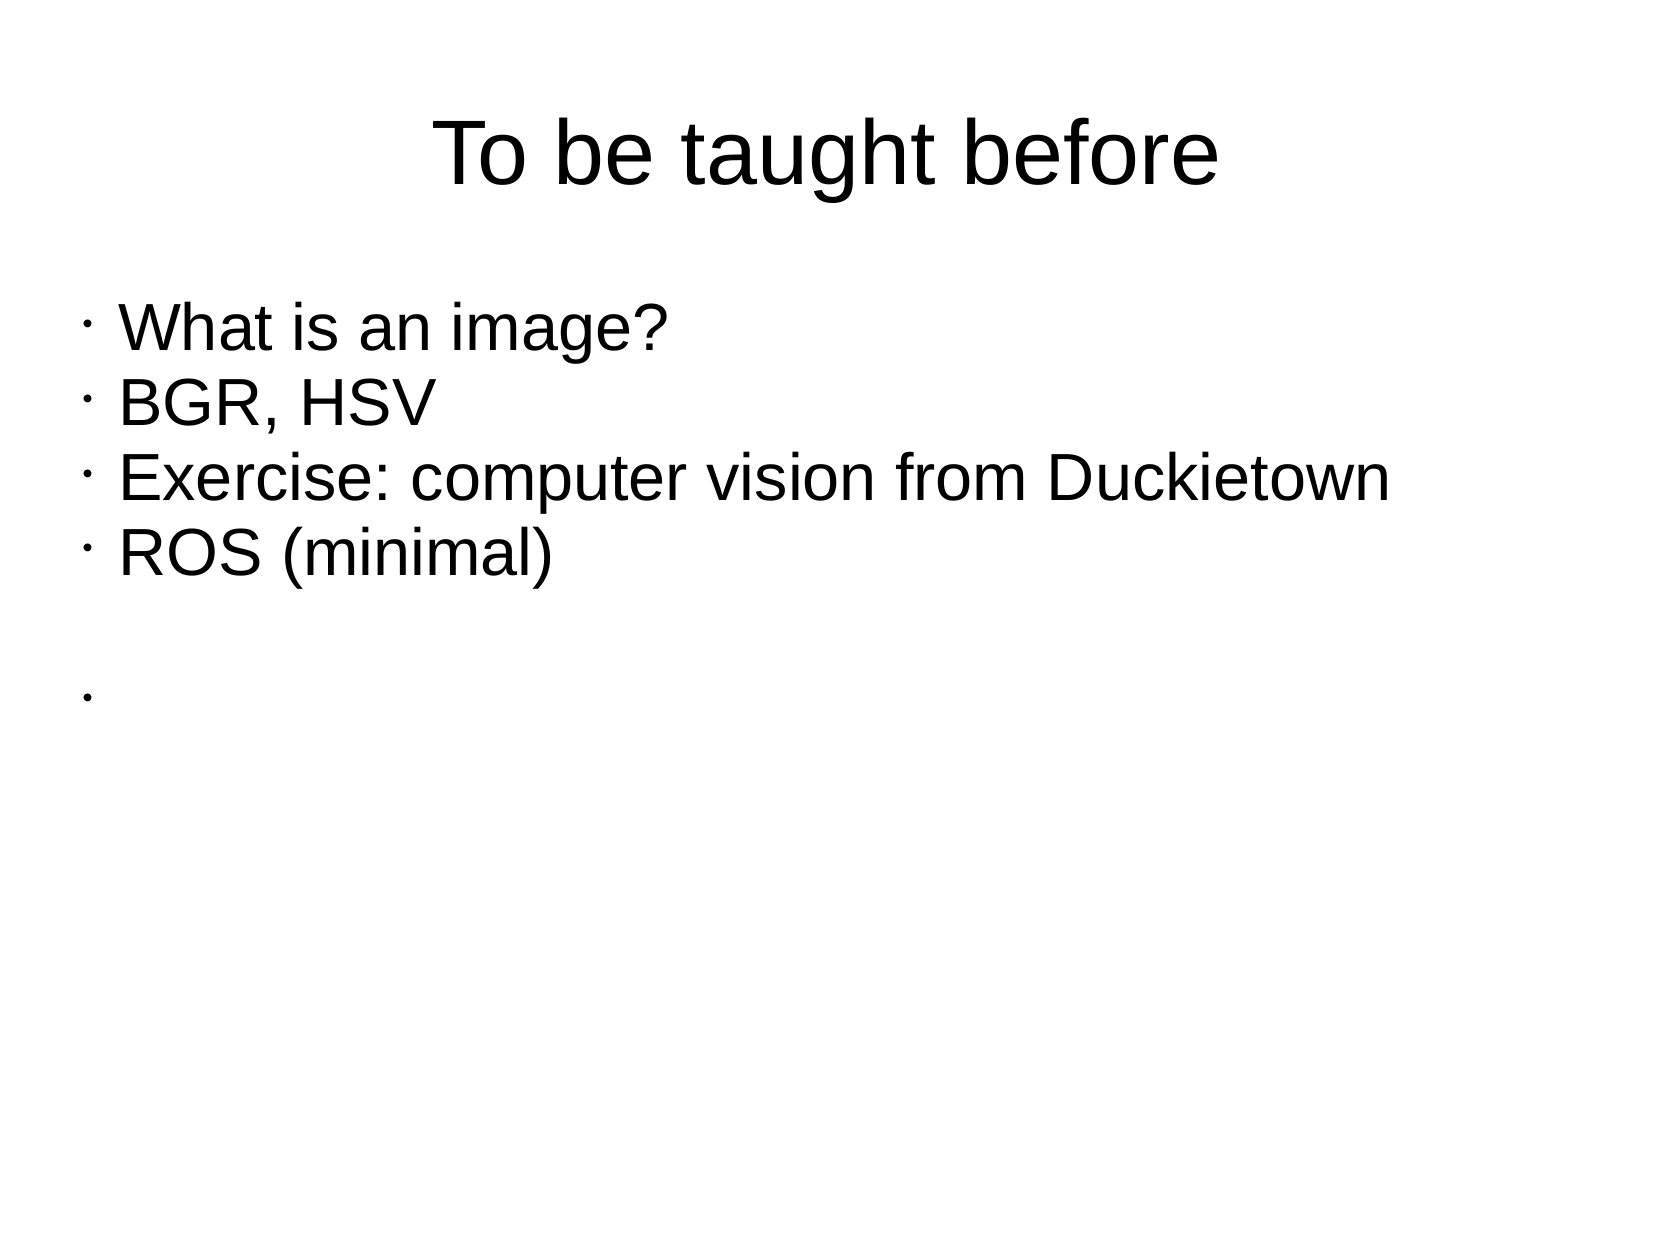

# To be taught before
What is an image?
BGR, HSV
Exercise: computer vision from Duckietown
ROS (minimal)